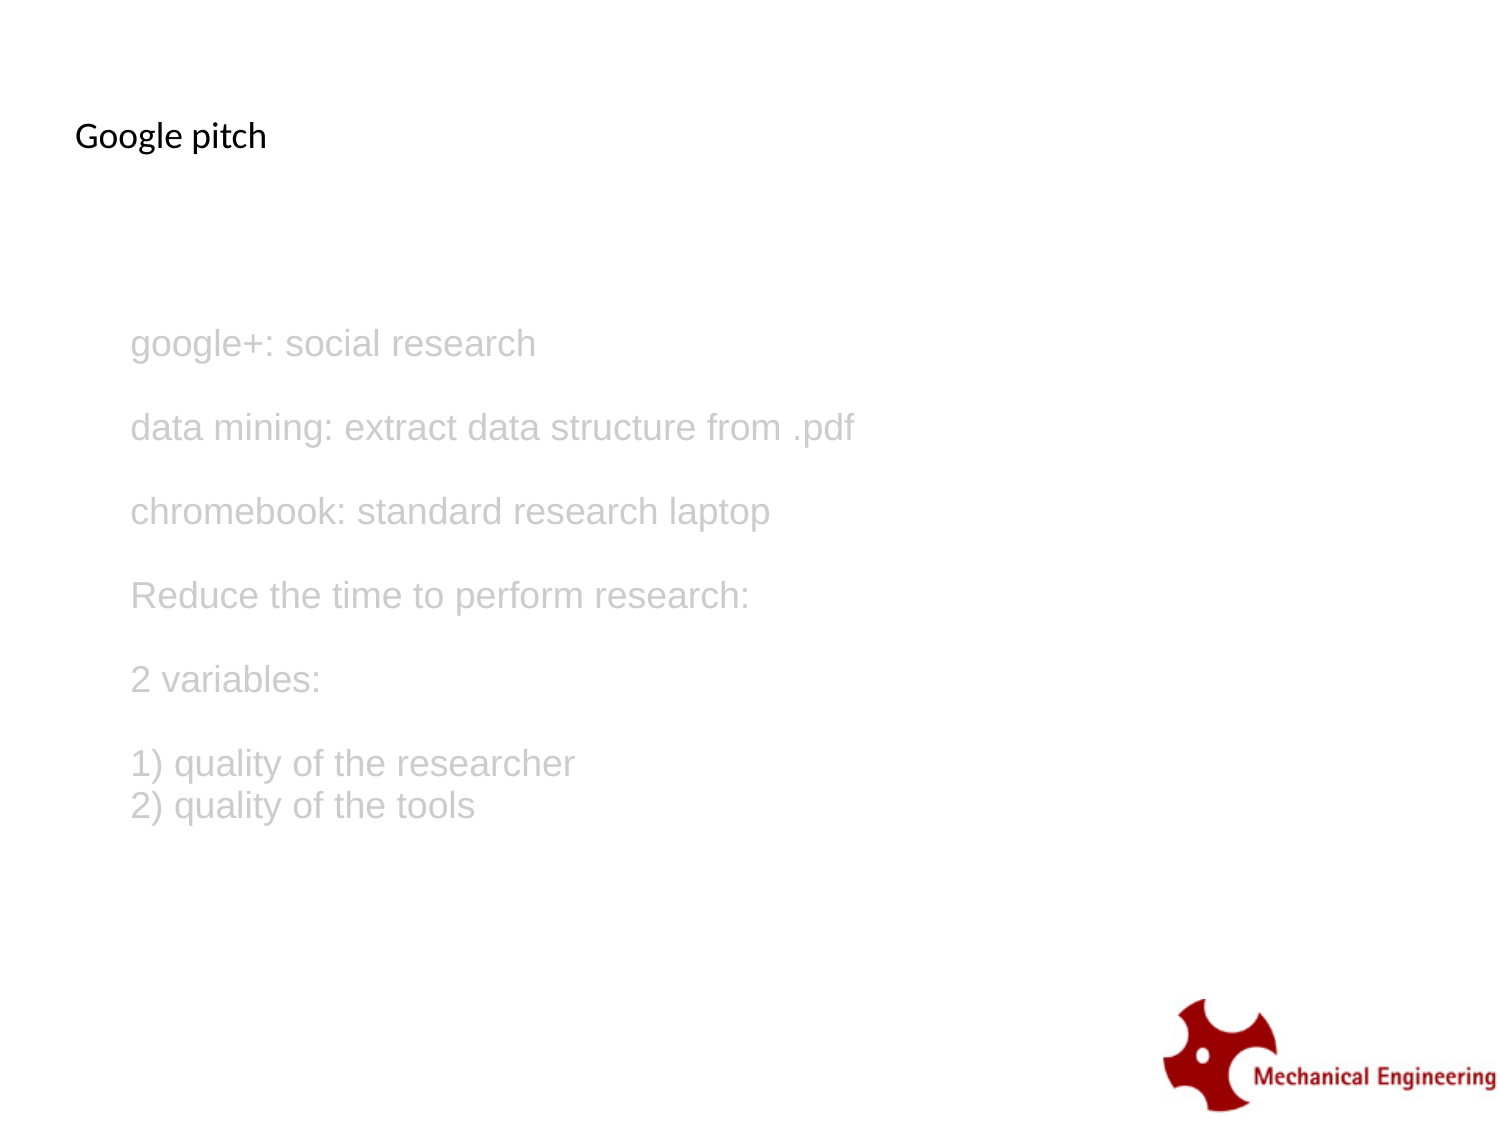

# Google pitch
google+: social research
data mining: extract data structure from .pdf
chromebook: standard research laptop
Reduce the time to perform research:
2 variables:
1) quality of the researcher
2) quality of the tools